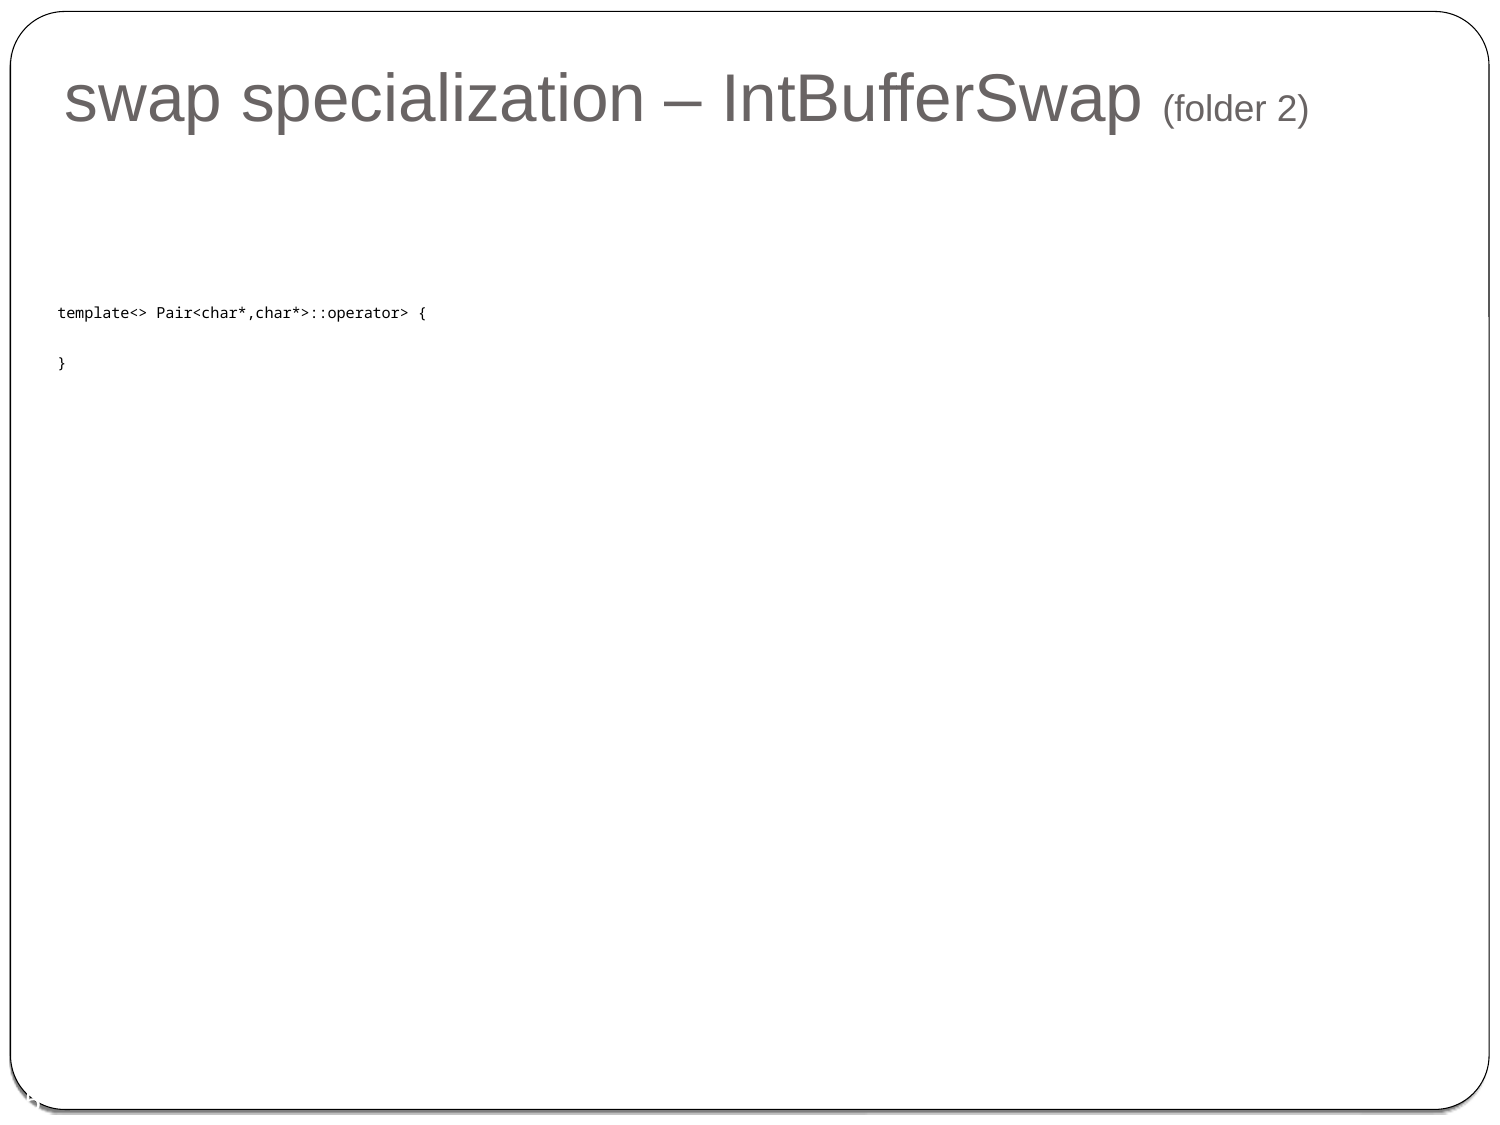

# swap specialization – IntBufferSwap (folder 2)
template<> Pair<char*,char*>::operator> {
}